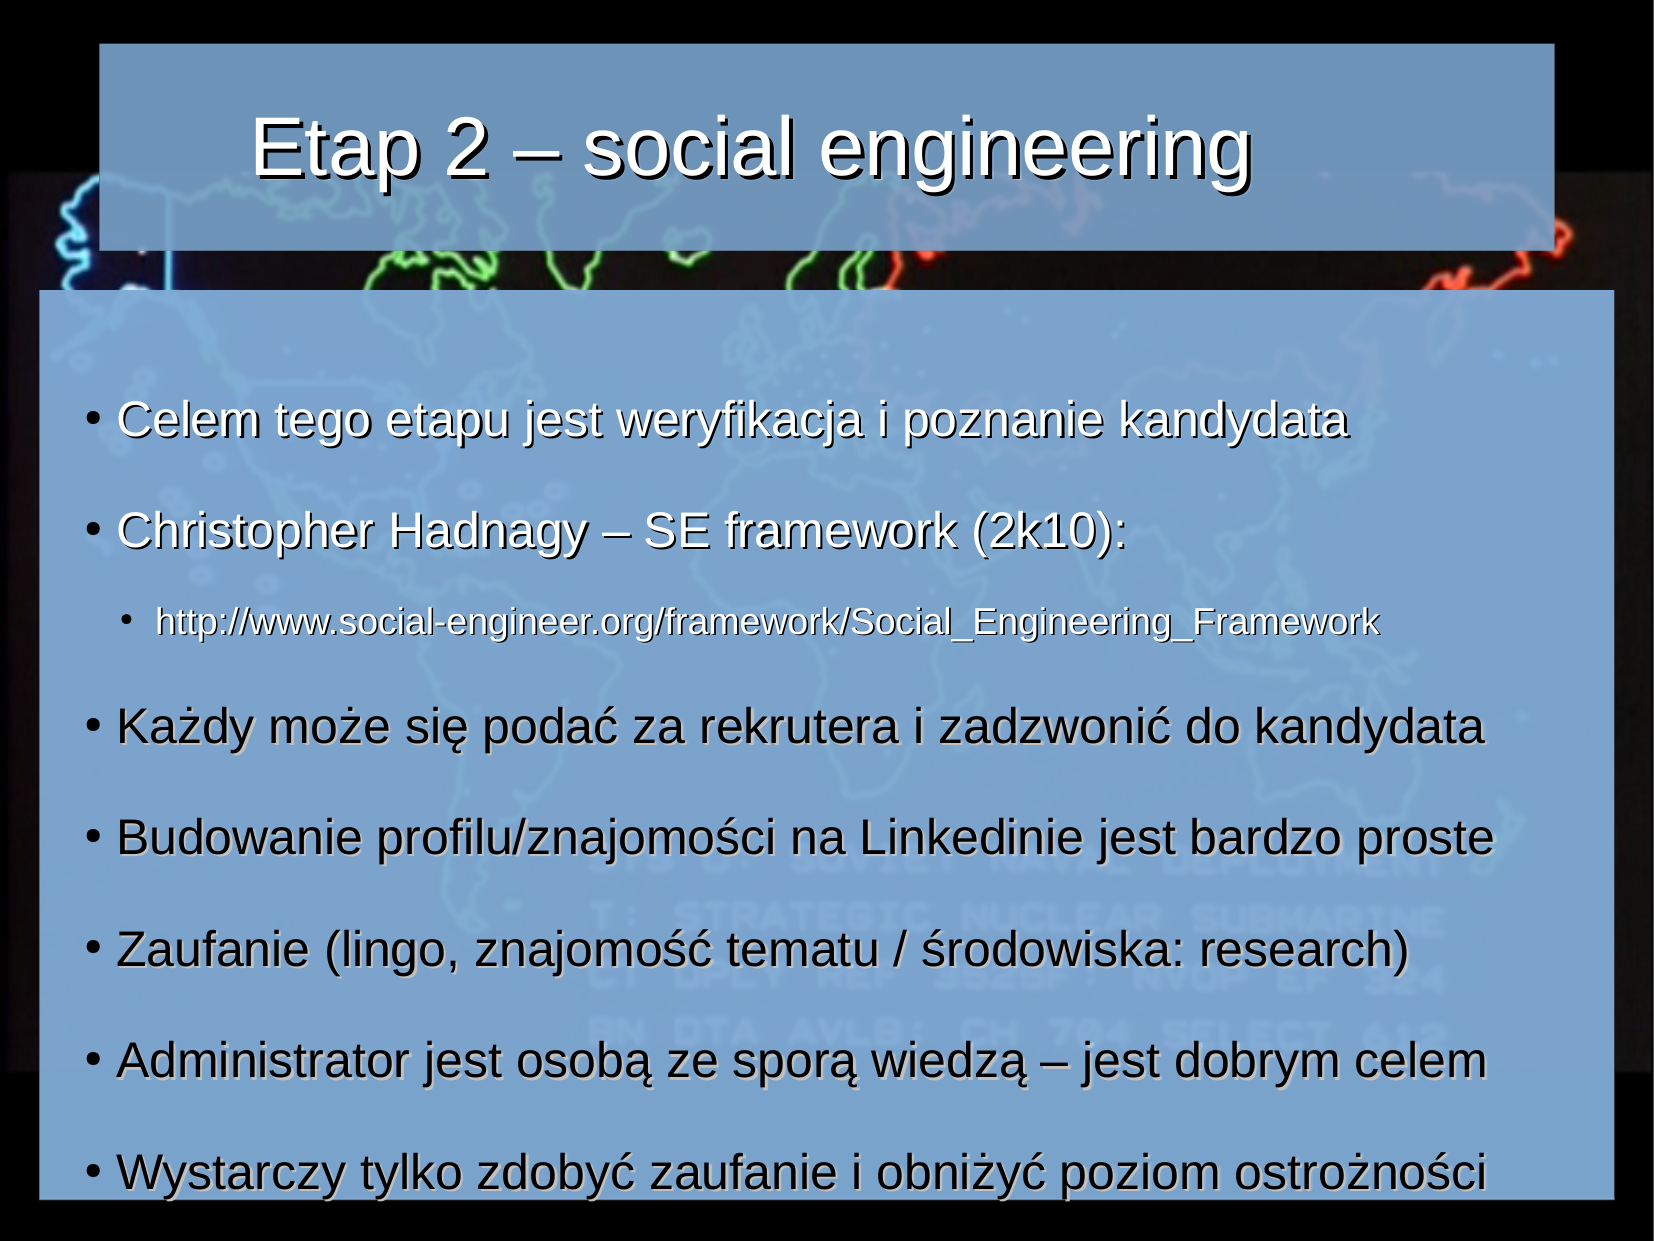

# Etap 2 – social engineering
 Celem tego etapu jest weryfikacja i poznanie kandydata
 Christopher Hadnagy – SE framework (2k10):
http://www.social-engineer.org/framework/Social_Engineering_Framework
 Każdy może się podać za rekrutera i zadzwonić do kandydata
 Budowanie profilu/znajomości na Linkedinie jest bardzo proste
 Zaufanie (lingo, znajomość tematu / środowiska: research)
 Administrator jest osobą ze sporą wiedzą – jest dobrym celem
 Wystarczy tylko zdobyć zaufanie i obniżyć poziom ostrożności